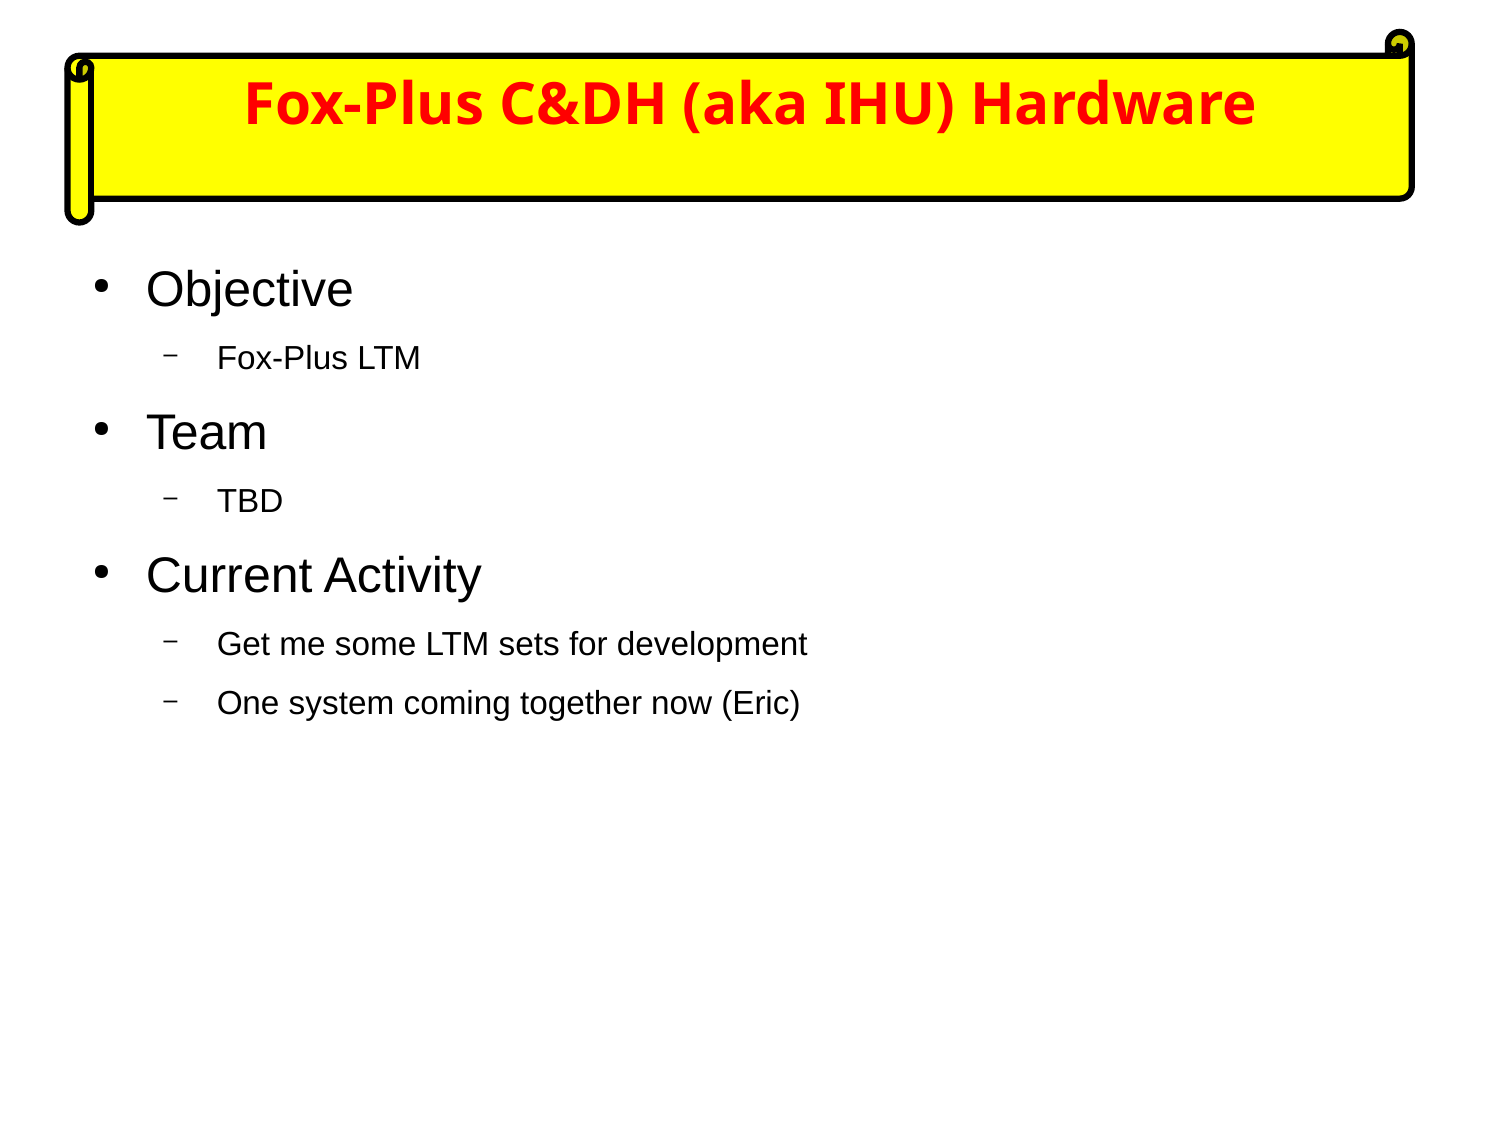

Fox-Plus C&DH (aka IHU) Hardware
# Objective
Fox-Plus LTM
Team
TBD
Current Activity
Get me some LTM sets for development
One system coming together now (Eric)